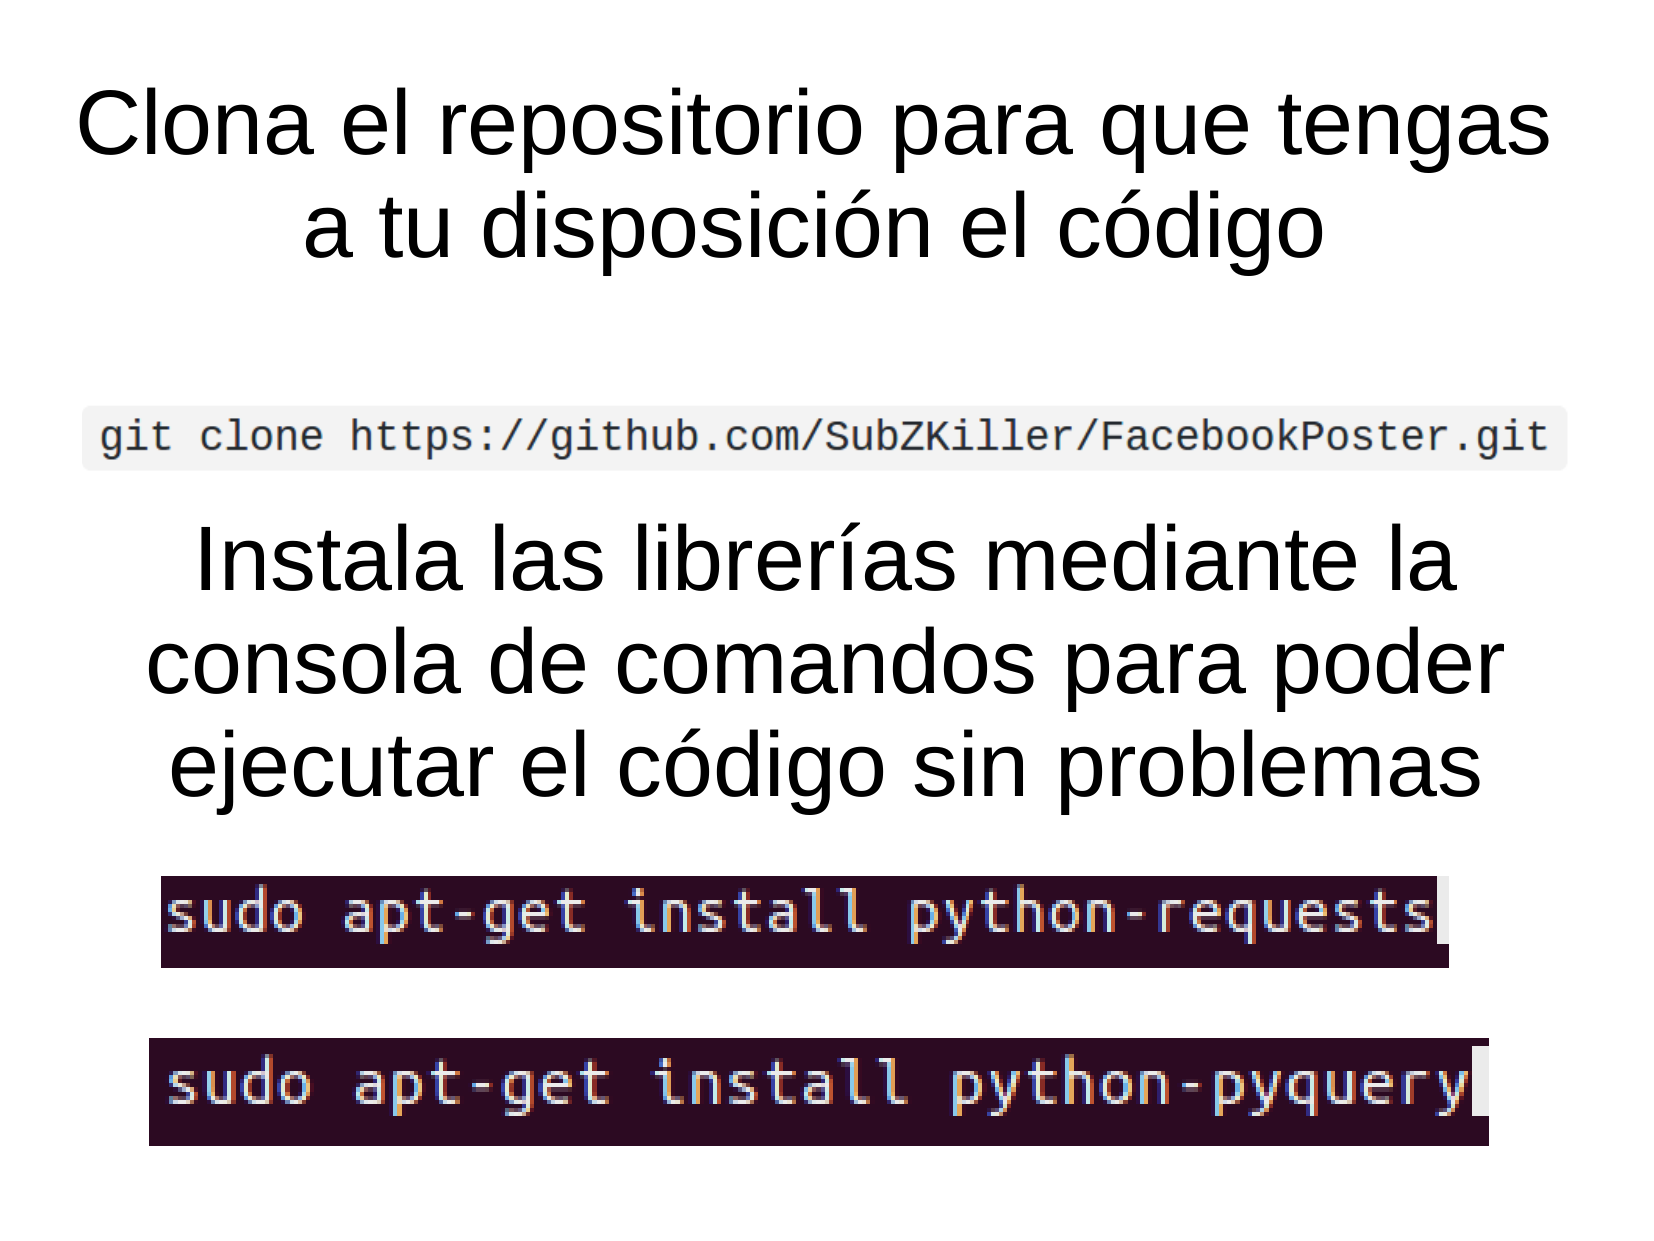

Clona el repositorio para que tengas a tu disposición el código
# Instala las librerías mediante la consola de comandos para poder ejecutar el código sin problemas